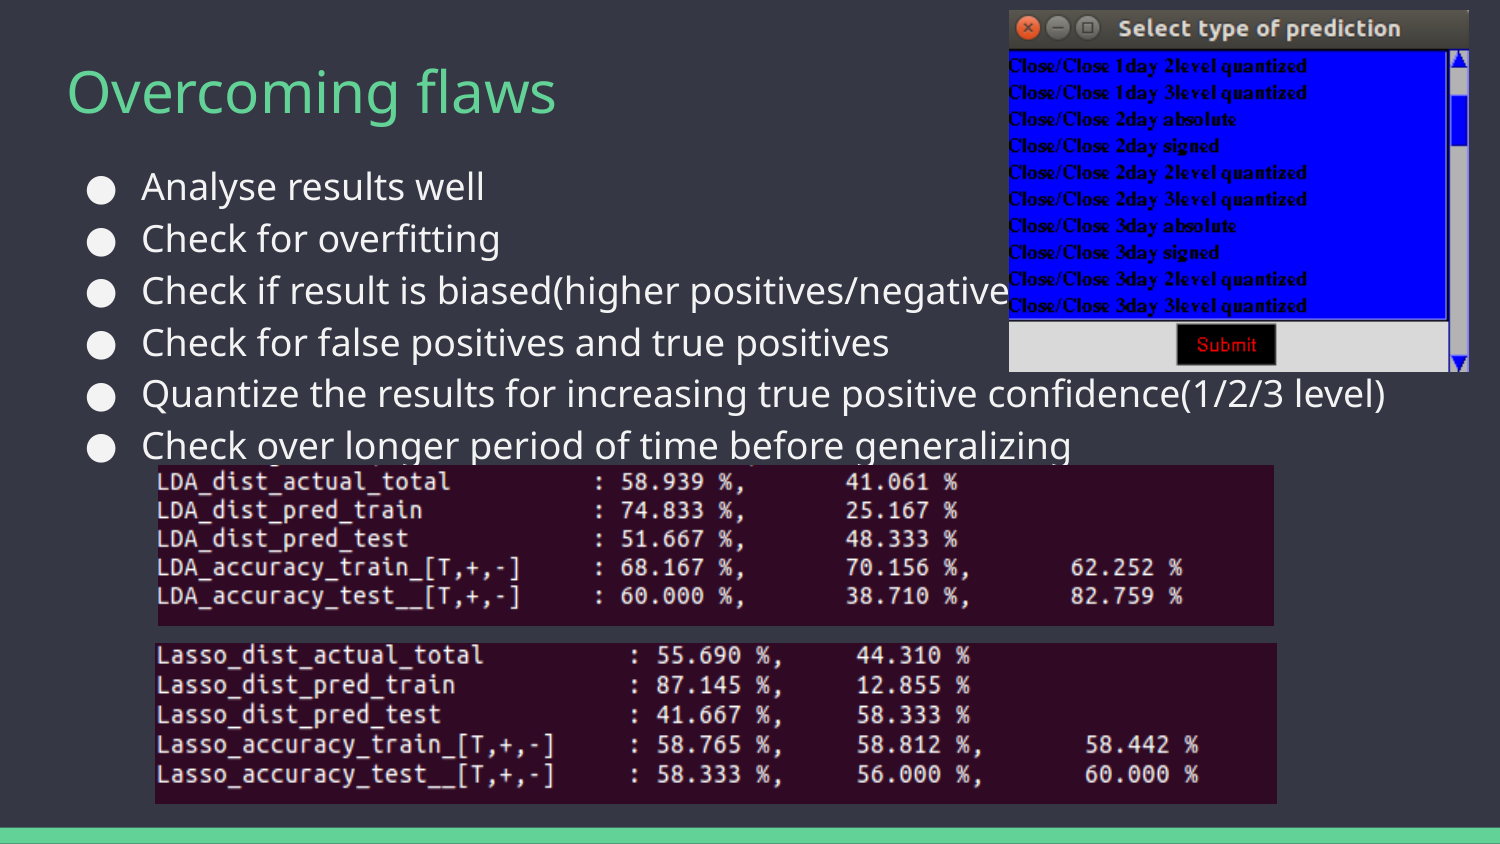

# Overcoming flaws
Analyse results well
Check for overfitting
Check if result is biased(higher positives/negatives)
Check for false positives and true positives
Quantize the results for increasing true positive confidence(1/2/3 level)
Check over longer period of time before generalizing